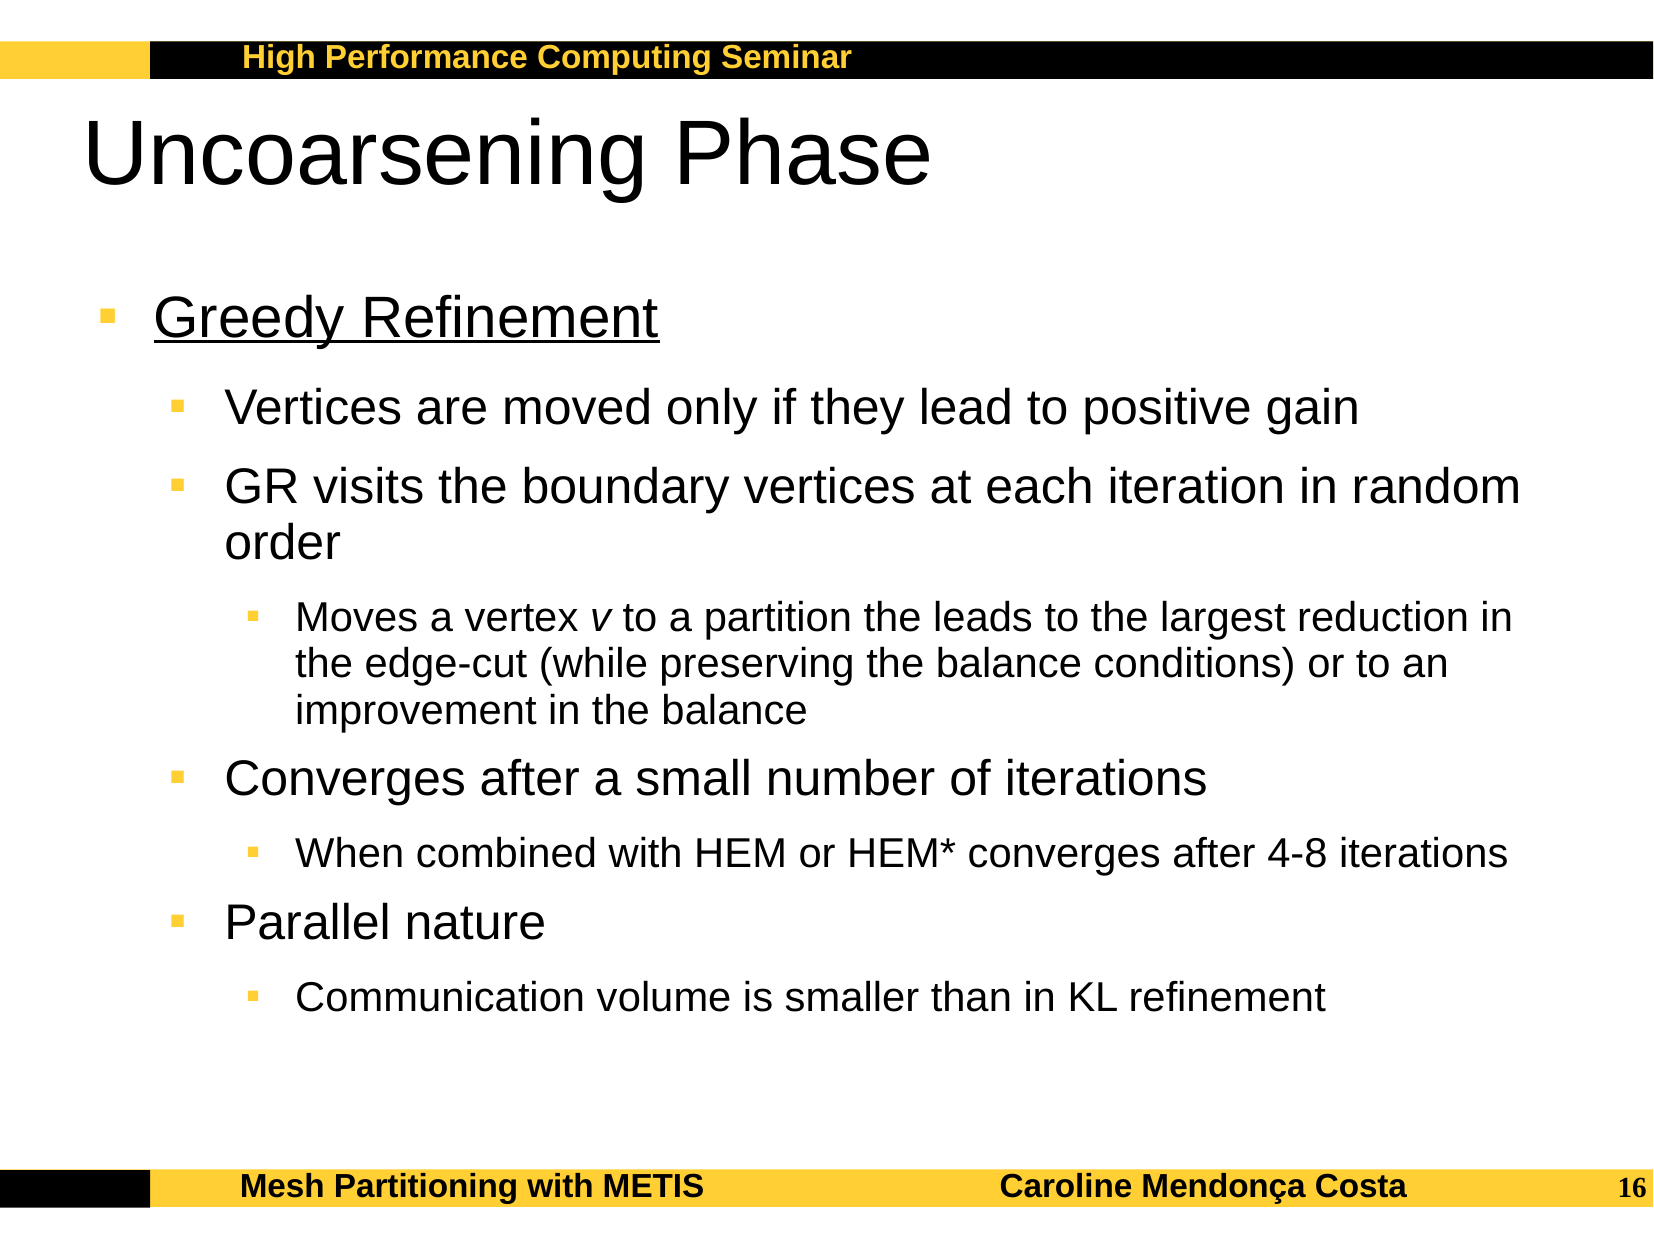

# Uncoarsening Phase
Greedy Refinement
Vertices are moved only if they lead to positive gain
GR visits the boundary vertices at each iteration in random order
Moves a vertex v to a partition the leads to the largest reduction in the edge-cut (while preserving the balance conditions) or to an improvement in the balance
Converges after a small number of iterations
When combined with HEM or HEM* converges after 4-8 iterations
Parallel nature
Communication volume is smaller than in KL refinement
16